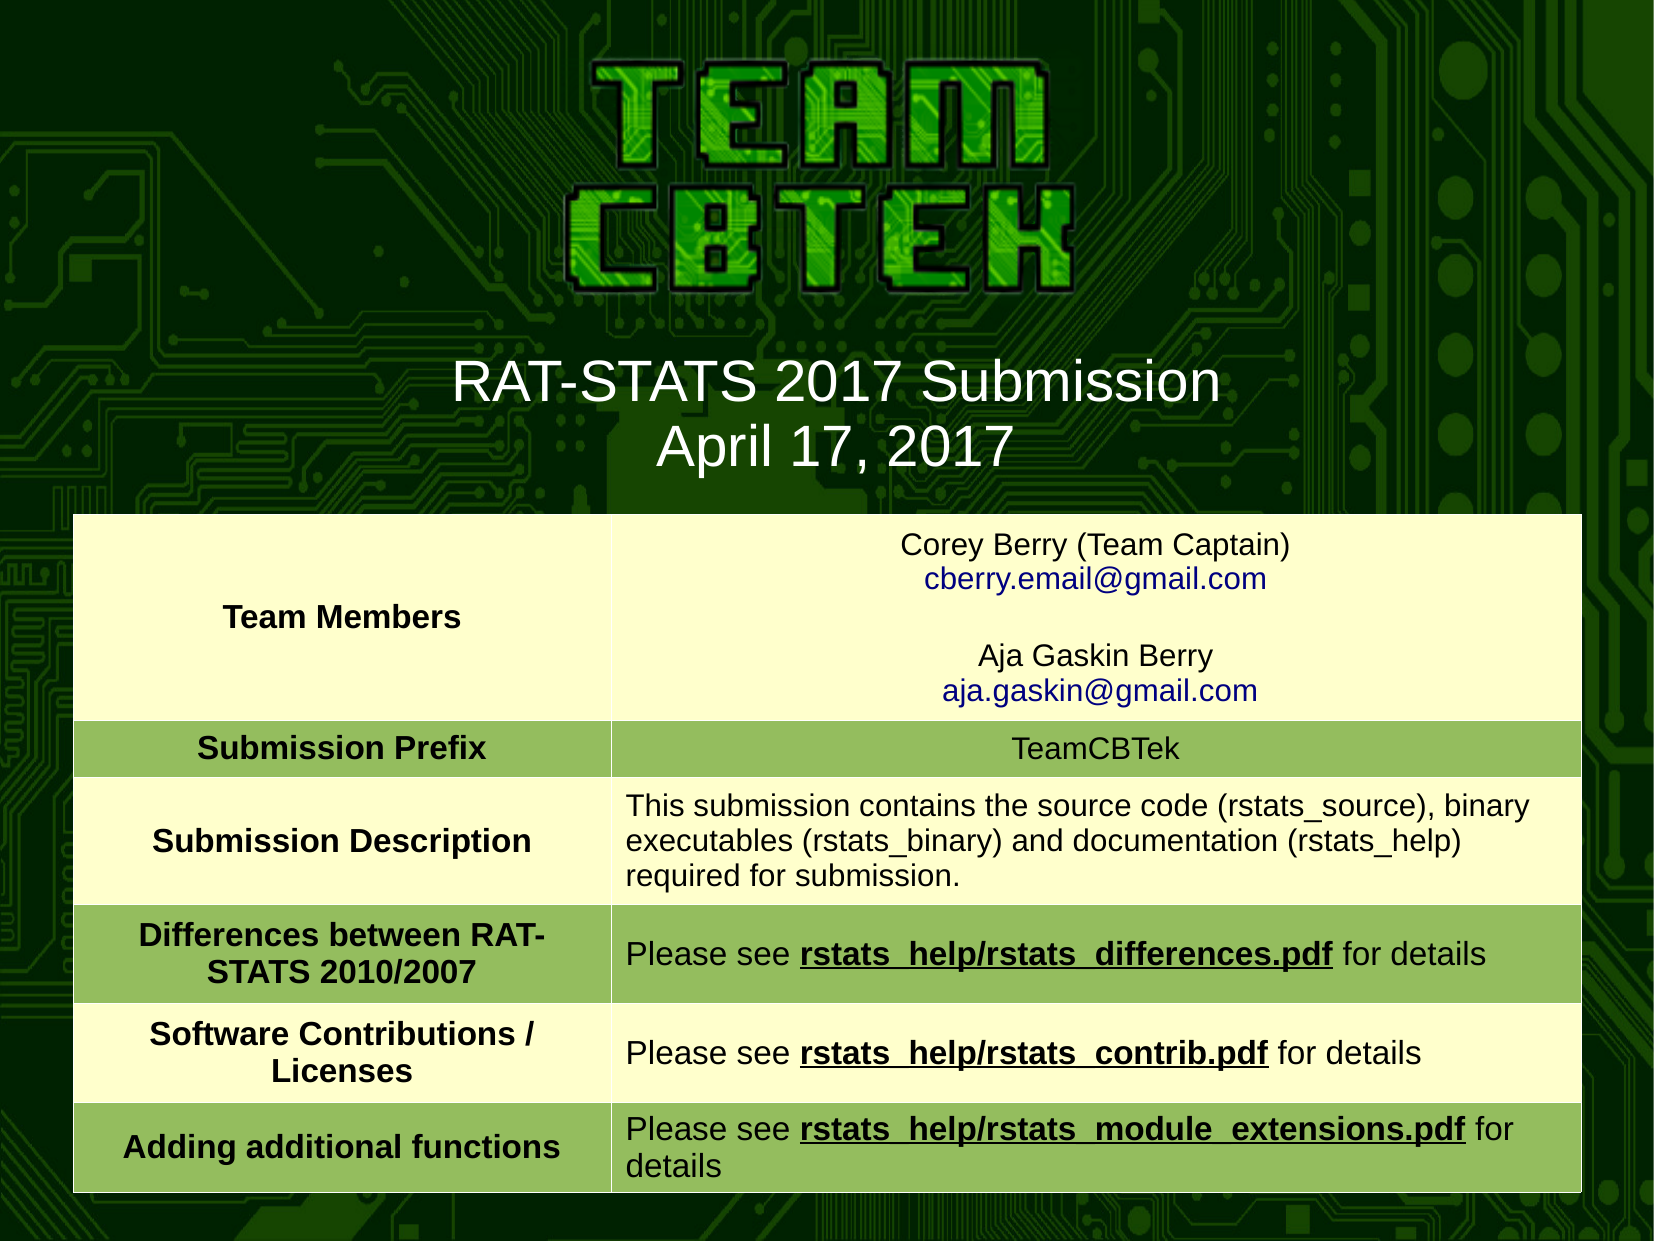

# RAT-STATS 2017 Submission April 17, 2017
| Team Members | Corey Berry (Team Captain) cberry.email@gmail.com Aja Gaskin Berry aja.gaskin@gmail.com |
| --- | --- |
| Submission Prefix | TeamCBTek |
| Submission Description | This submission contains the source code (rstats\_source), binary executables (rstats\_binary) and documentation (rstats\_help) required for submission. |
| Differences between RAT-STATS 2010/2007 | Please see rstats\_help/rstats\_differences.pdf for details |
| Software Contributions / Licenses | Please see rstats\_help/rstats\_contrib.pdf for details |
| Adding additional functions | Please see rstats\_help/rstats\_module\_extensions.pdf for details |